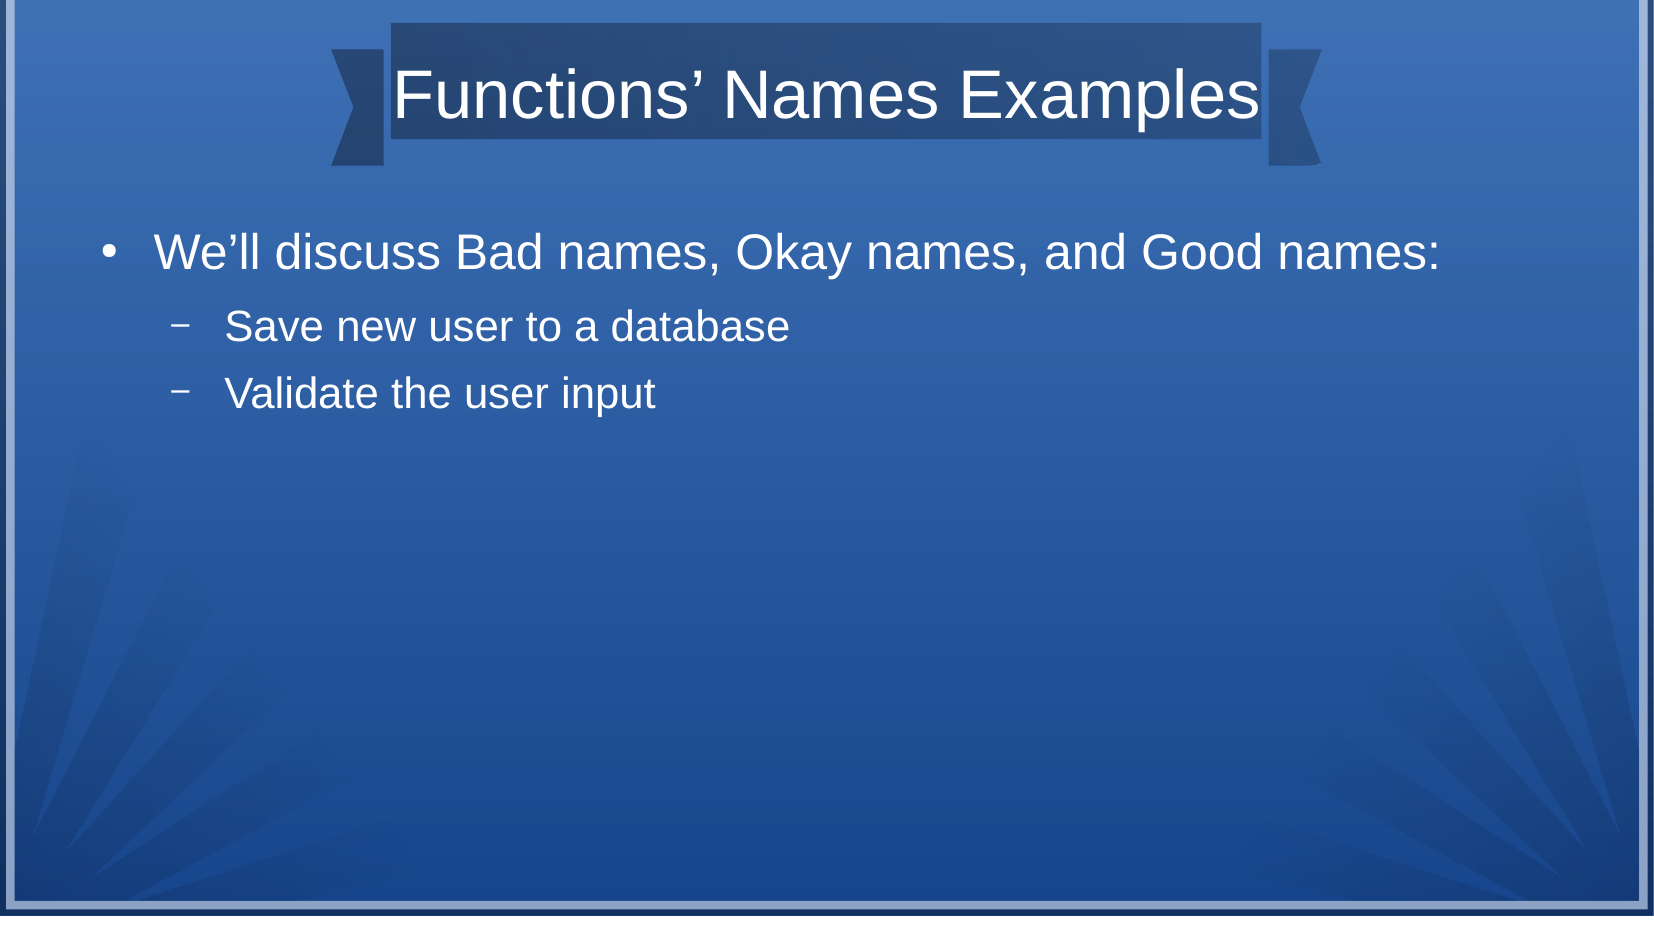

# Functions’ Names Examples
We’ll discuss Bad names, Okay names, and Good names:
Save new user to a database
Validate the user input